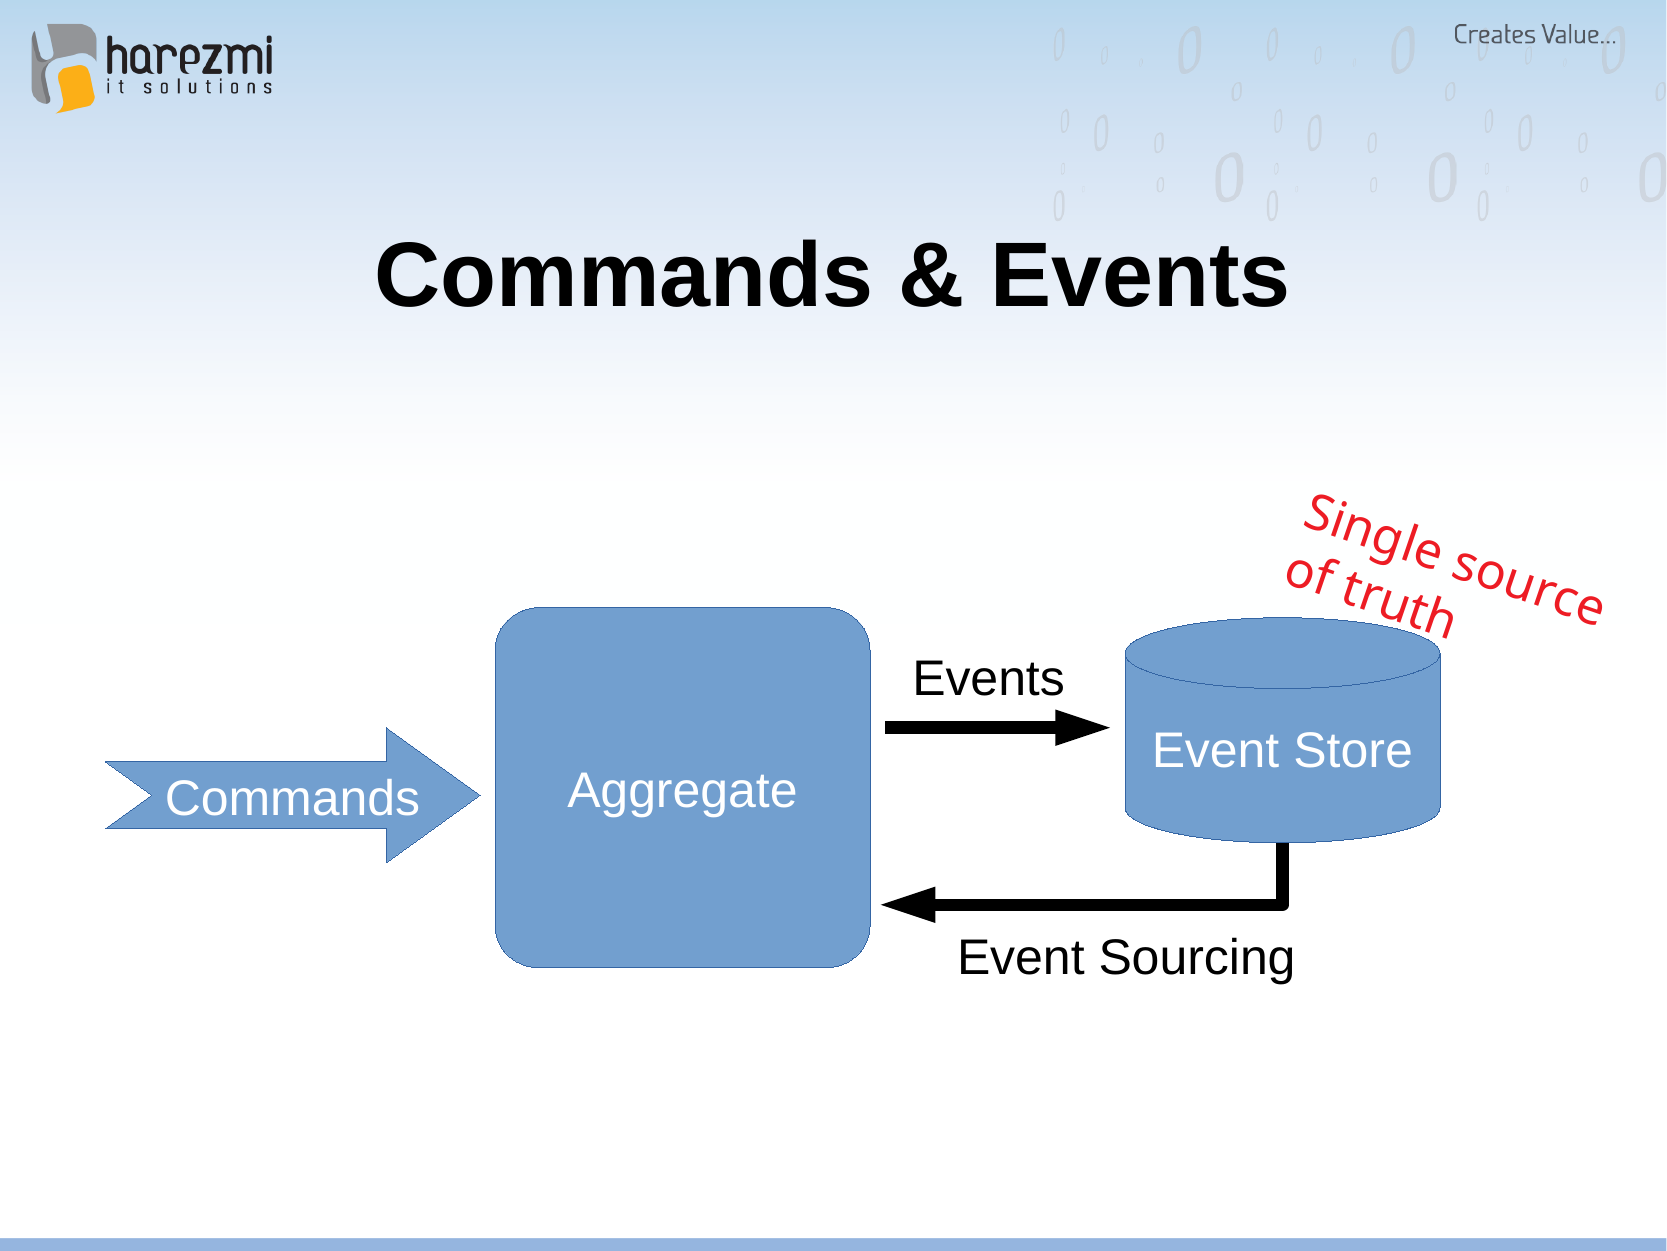

Commands & Events
Single source
of truth
Aggregate
Event Store
Events
Commands
Event Sourcing